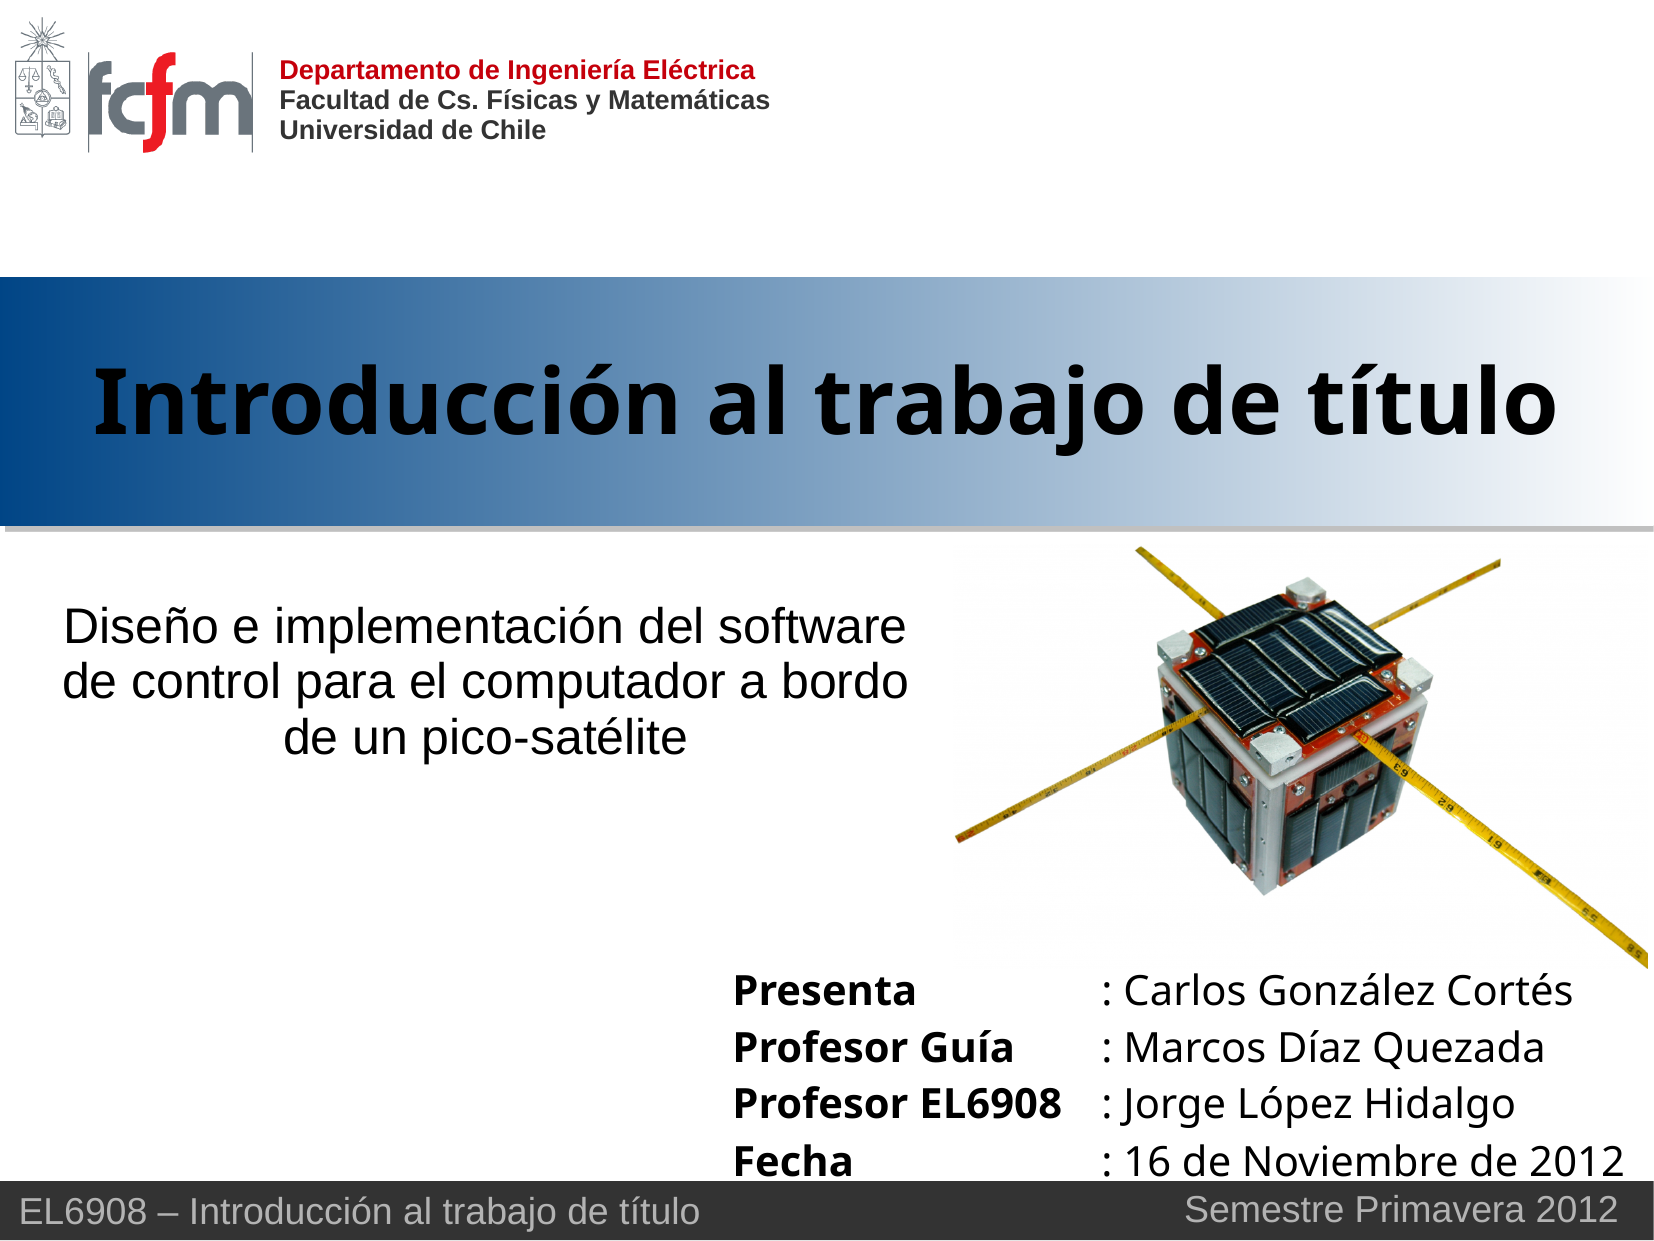

Departamento de Ingeniería Eléctrica
Facultad de Cs. Físicas y Matemáticas
Universidad de Chile
# Introducción al trabajo de título
Diseño e implementación del software de control para el computador a bordo de un pico-satélite
Presenta			: Carlos González Cortés
Profesor Guía		: Marcos Díaz Quezada
Profesor EL6908	: Jorge López Hidalgo
Fecha				: 16 de Noviembre de 2012
Semestre Primavera 2012
EL6908 – Introducción al trabajo de título